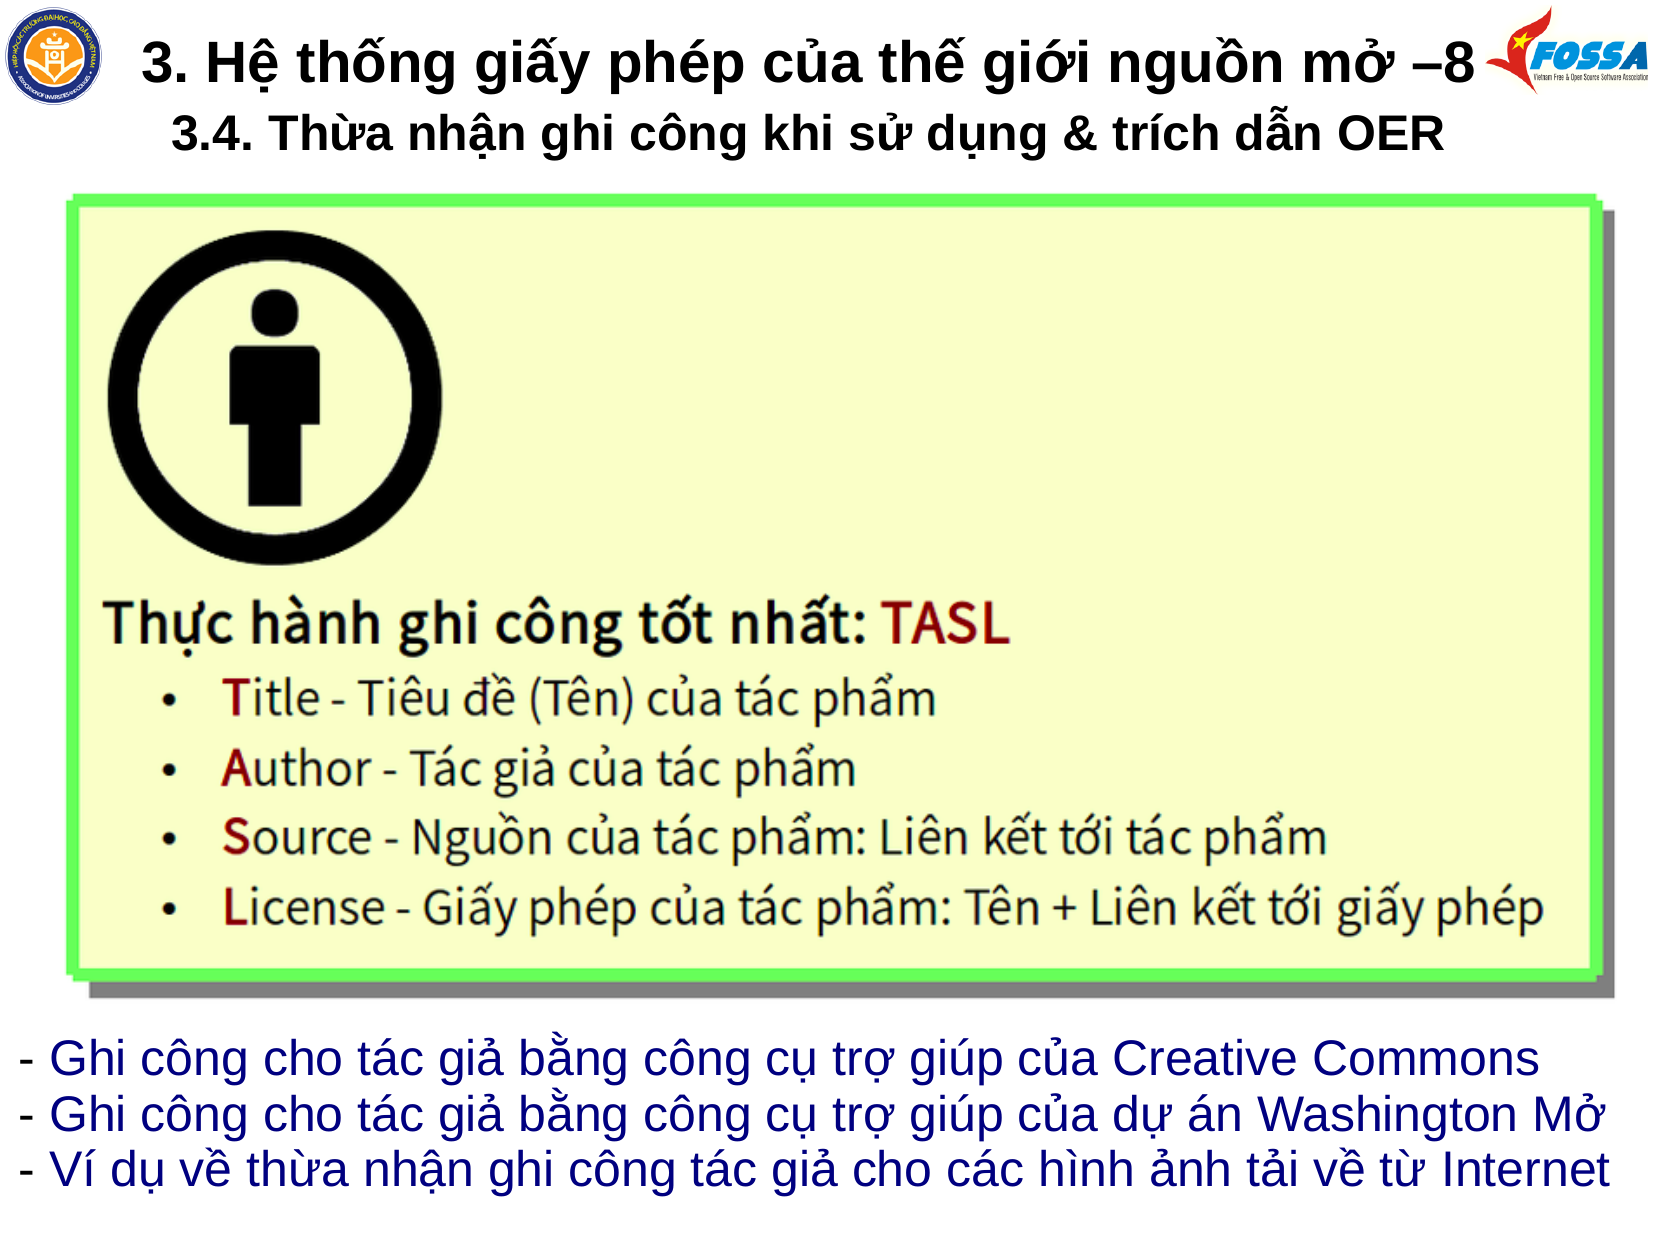

# 3. Hệ thống giấy phép của thế giới nguồn mở –8 3.4. Thừa nhận ghi công khi sử dụng & trích dẫn OER
- Ghi công cho tác giả bằng công cụ trợ giúp của Creative Commons
- Ghi công cho tác giả bằng công cụ trợ giúp của dự án Washington Mở
- Ví dụ về thừa nhận ghi công tác giả cho các hình ảnh tải về từ Internet